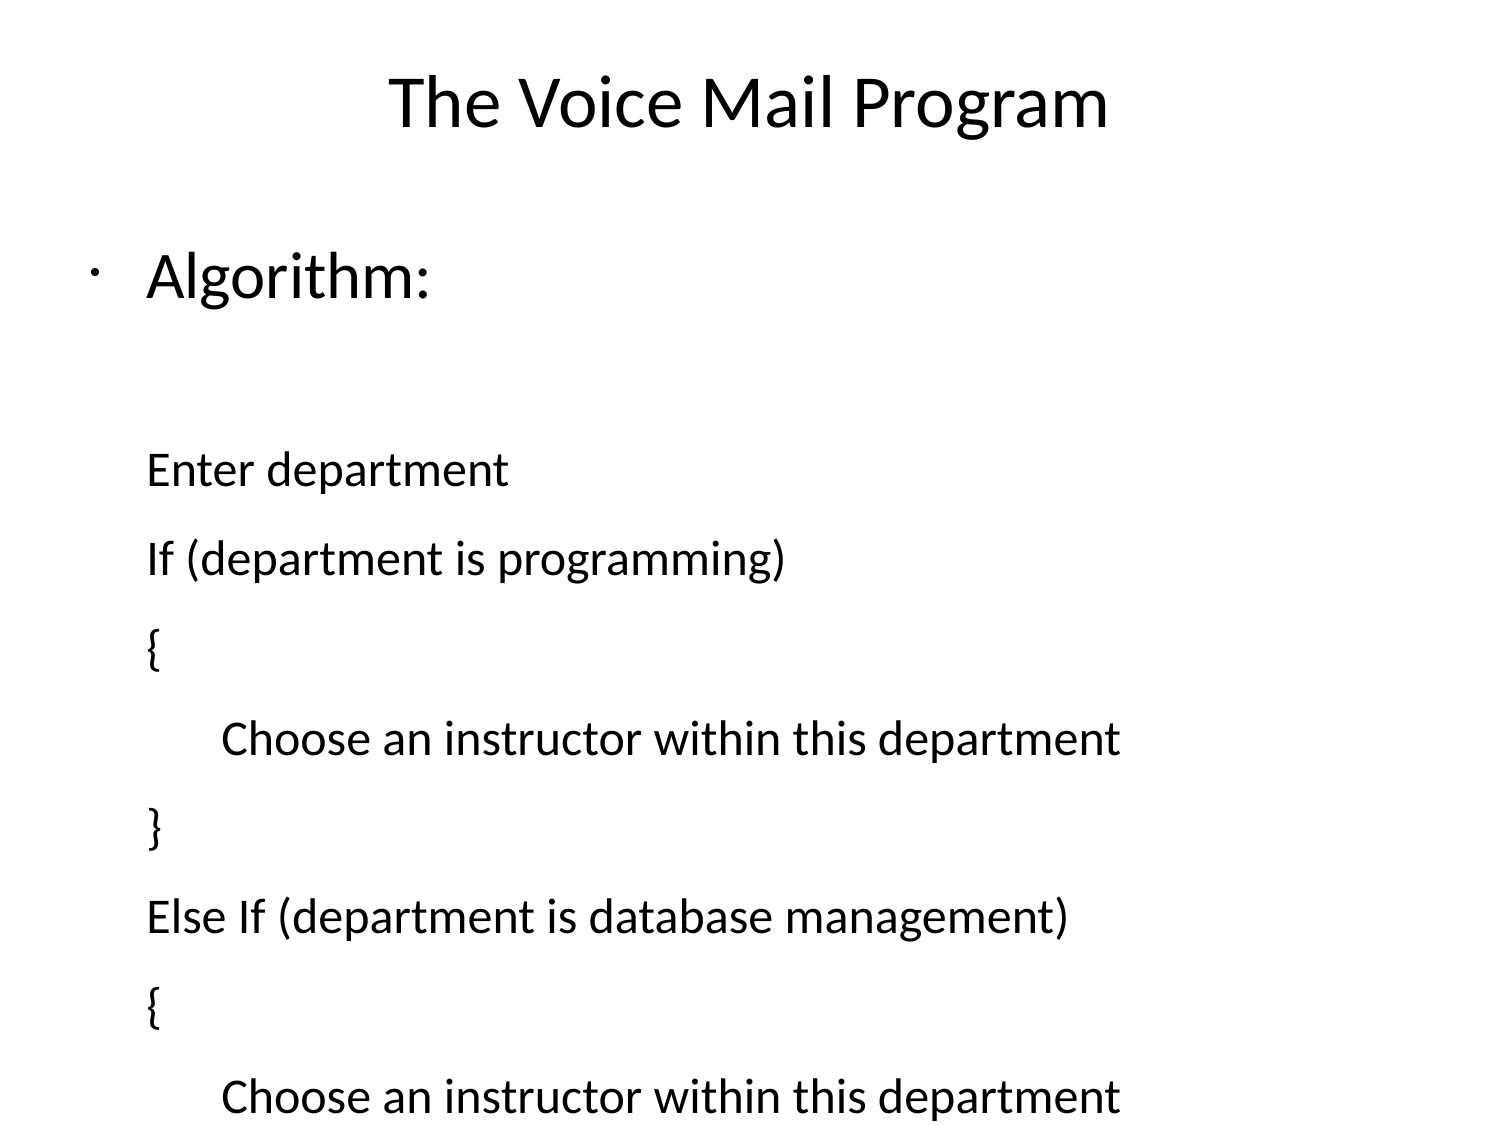

# The Voice Mail Program
Algorithm:
Enter department
If (department is programming)
{
	Choose an instructor within this department
}
Else If (department is database management)
{
	Choose an instructor within this department
}